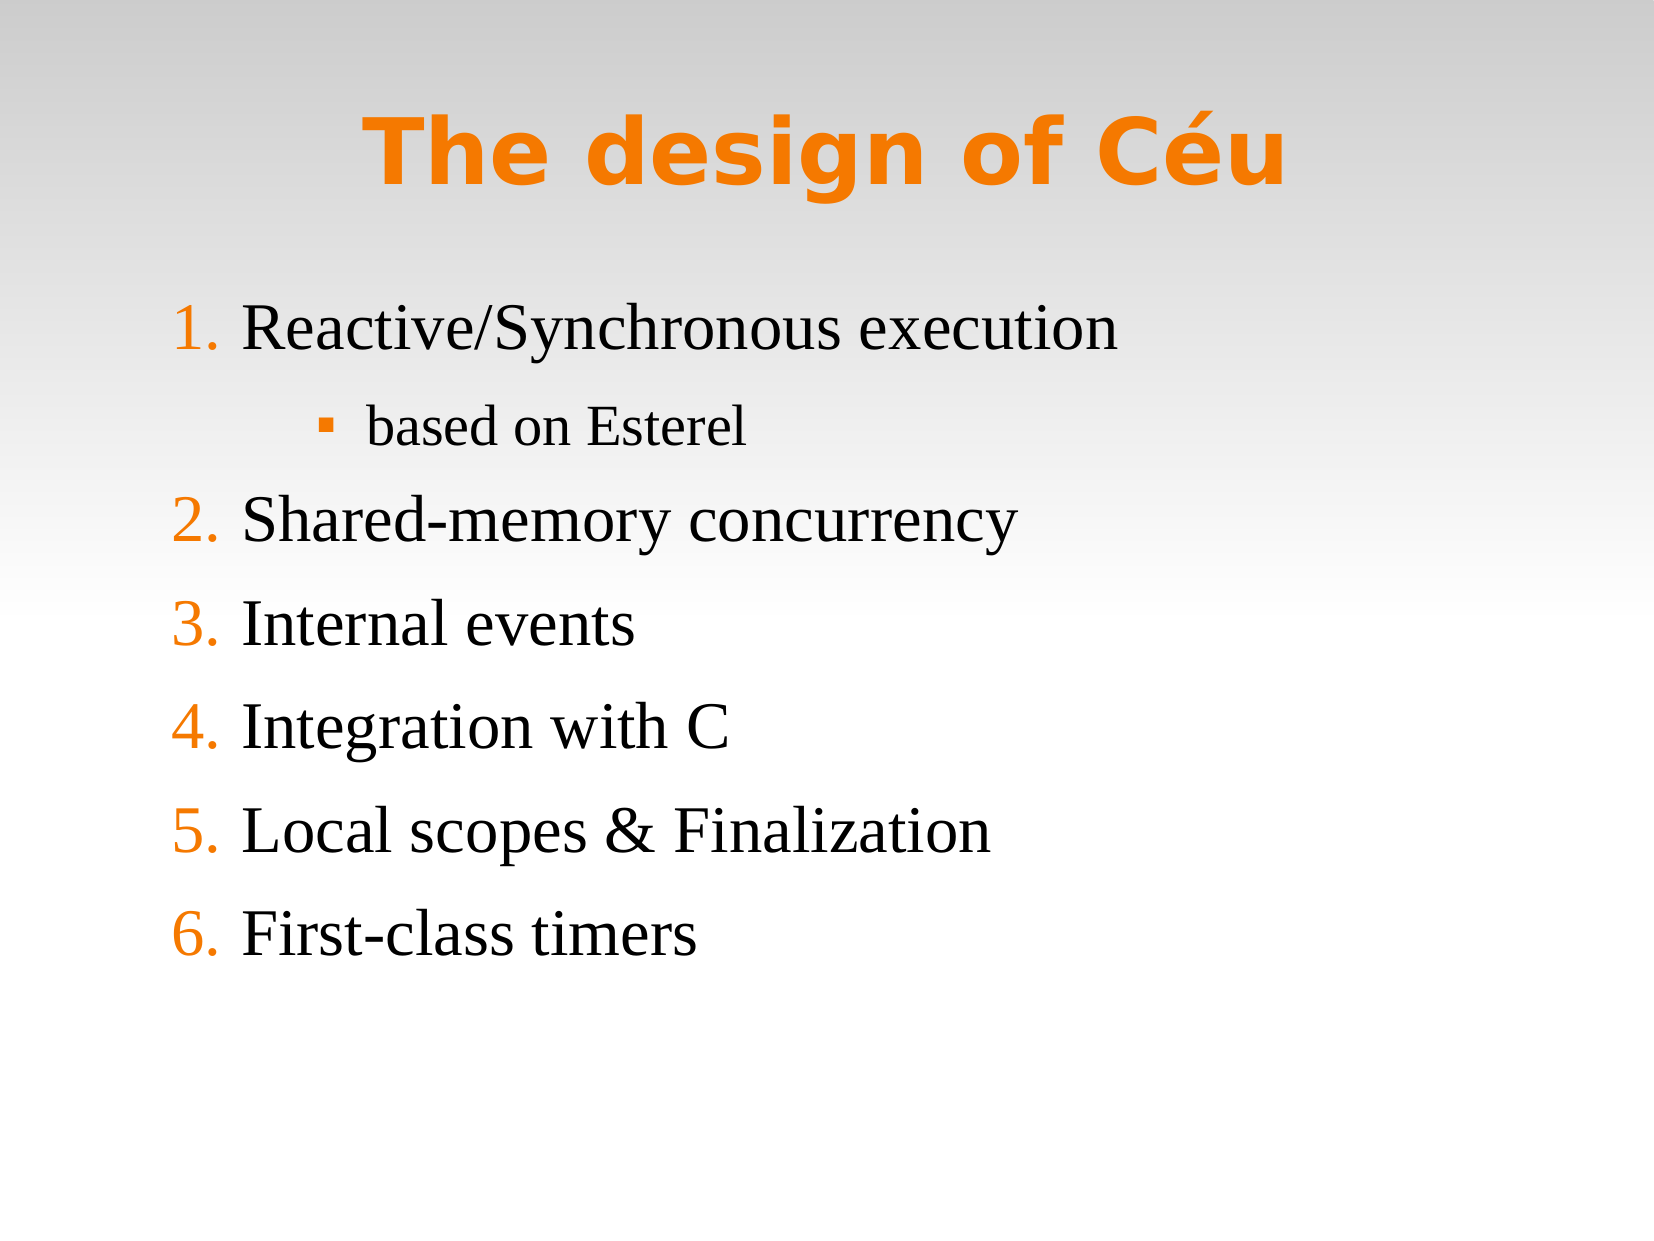

# The design of Céu
 Reactive/Synchronous execution
based on Esterel
 Shared-memory concurrency
 Internal events
 Integration with C
 Local scopes & Finalization
 First-class timers